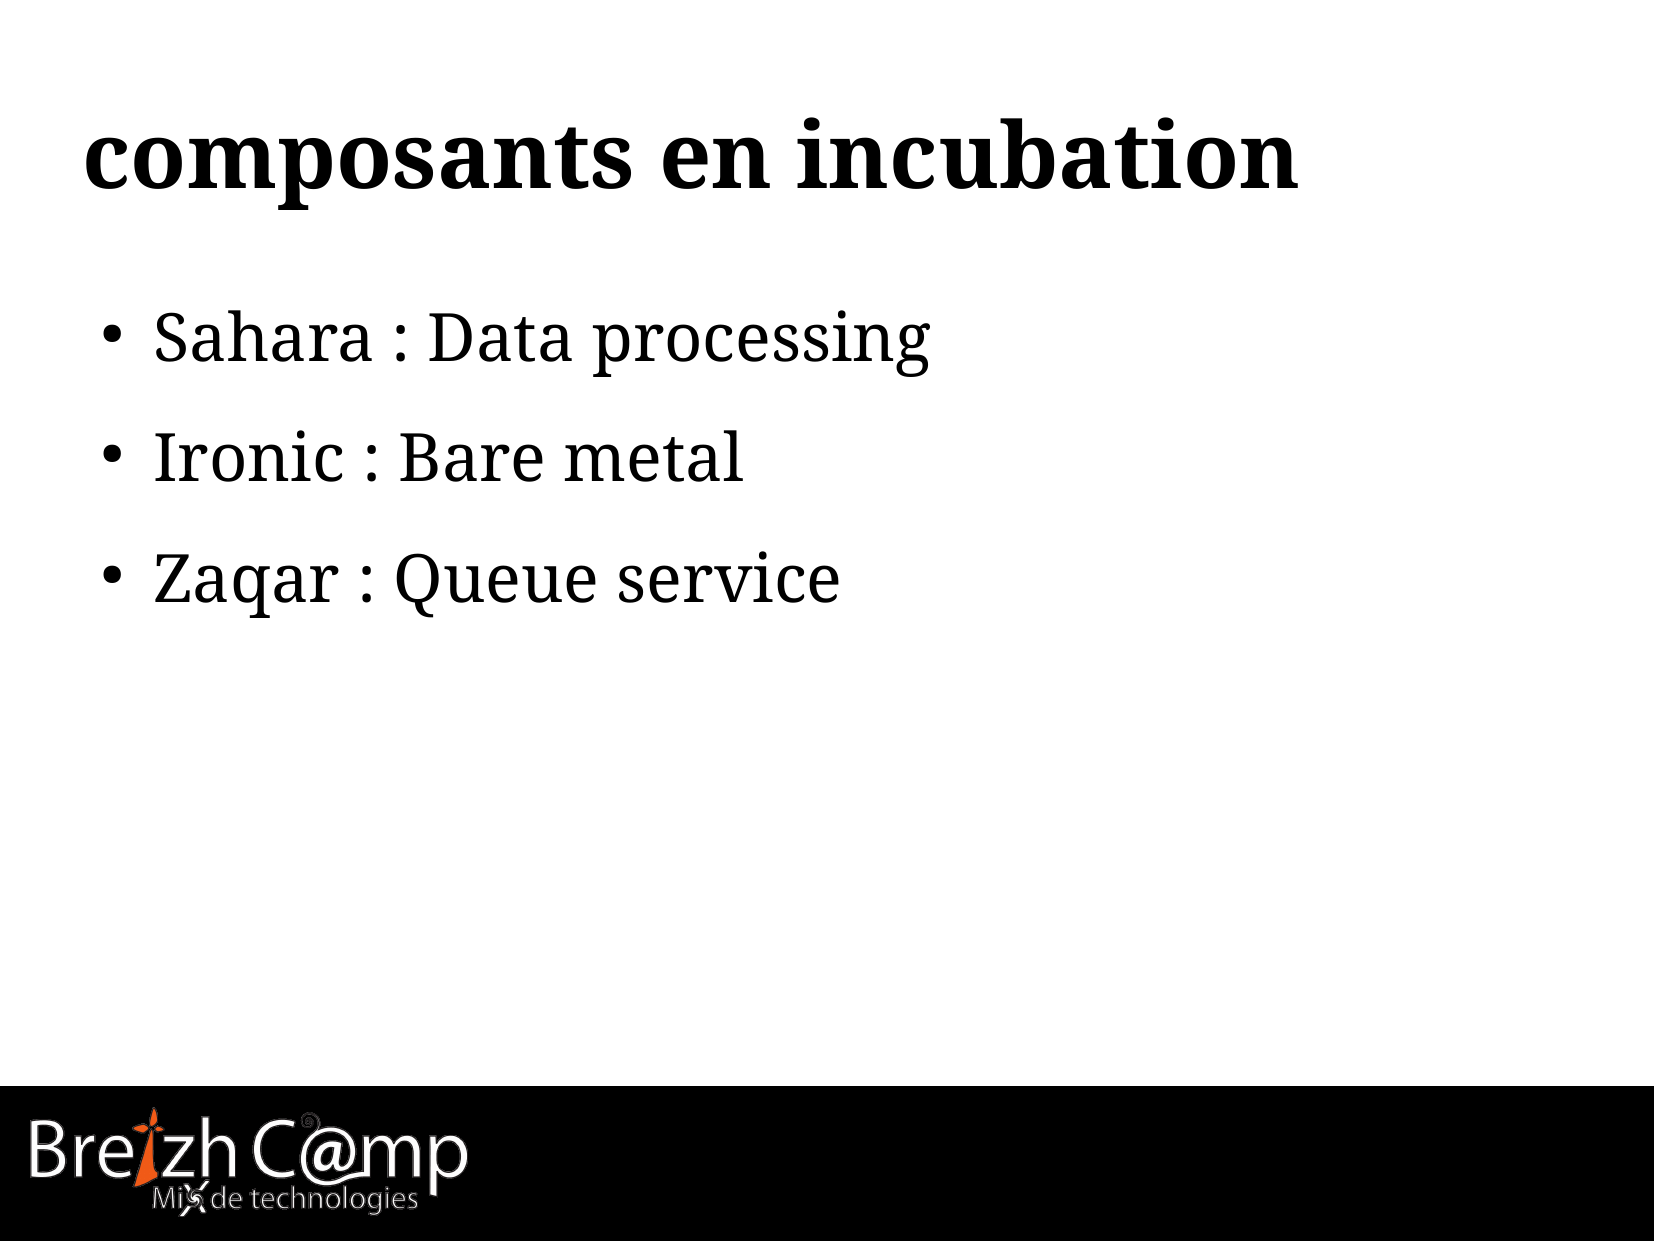

# composants en incubation
Sahara : Data processing
Ironic : Bare metal
Zaqar : Queue service